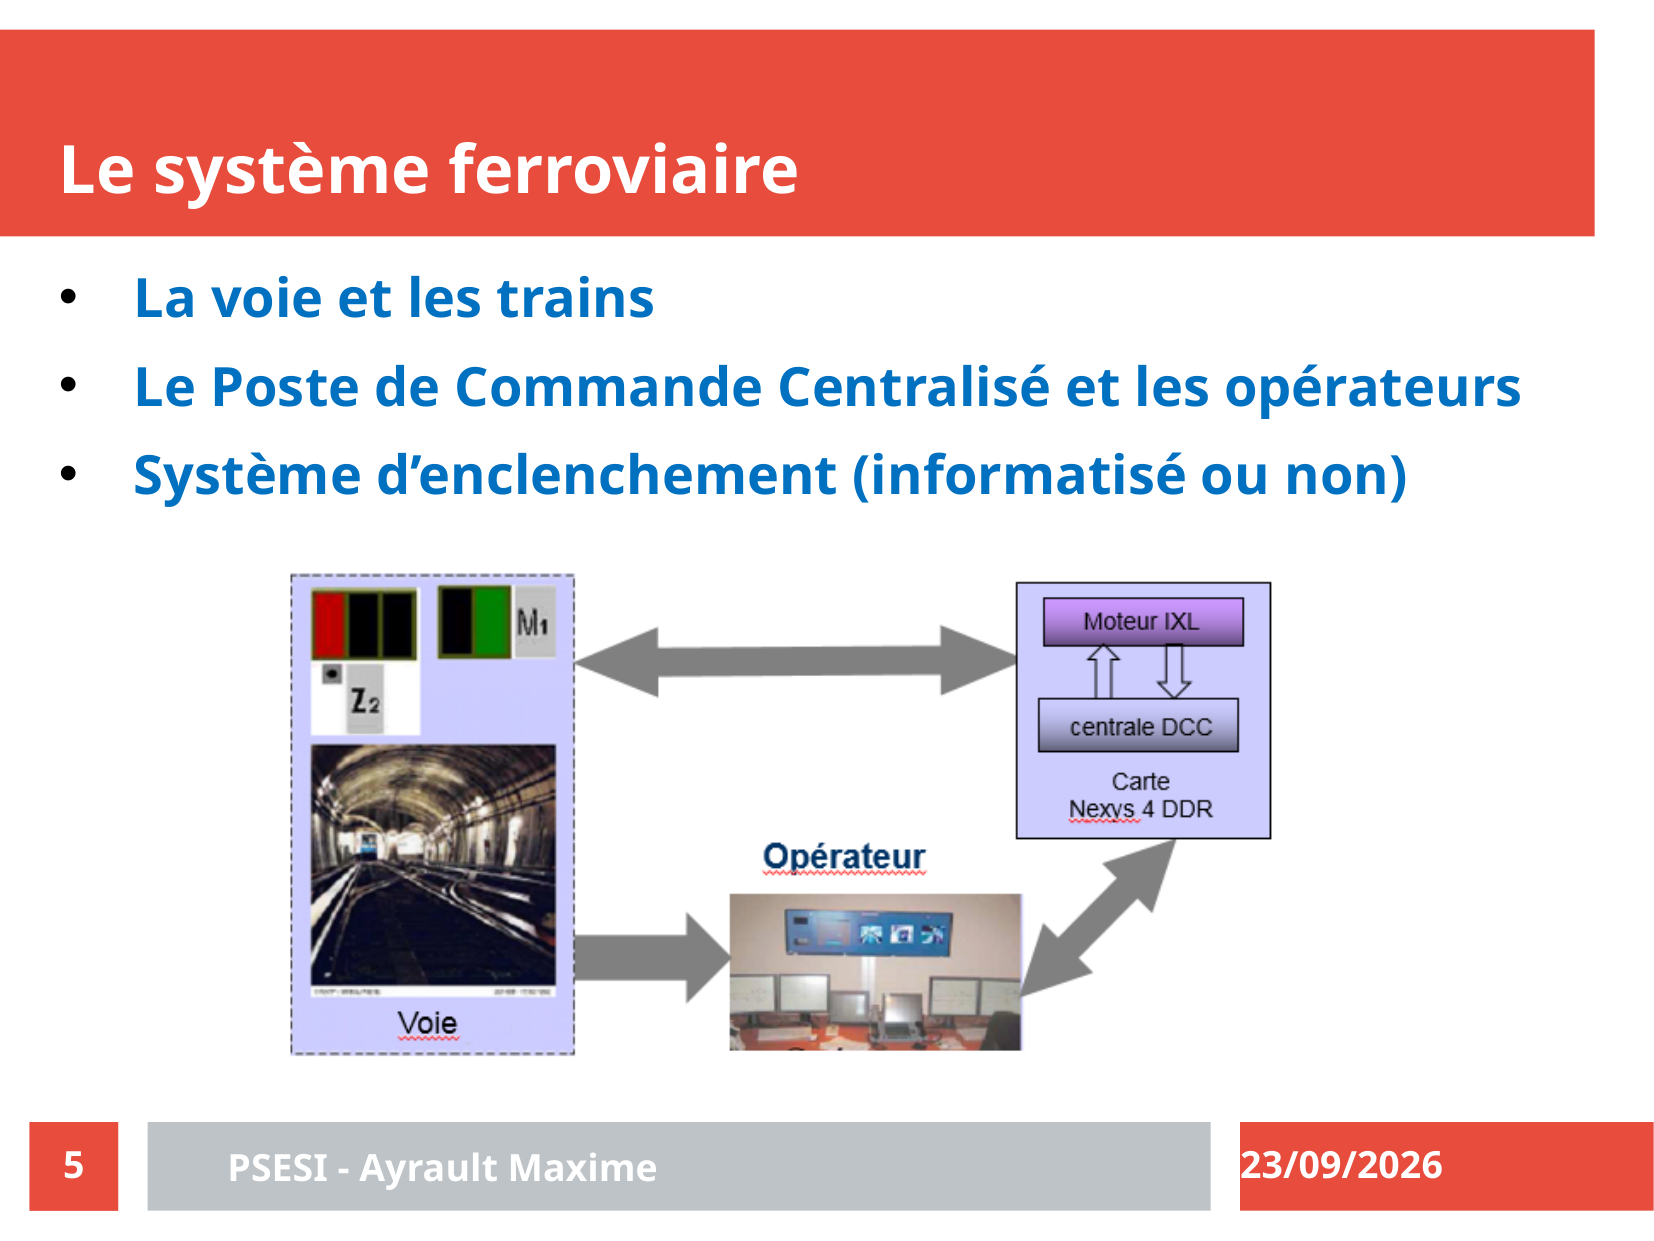

# Le système ferroviaire
La voie et les trains
Le Poste de Commande Centralisé et les opérateurs
Système d’enclenchement (informatisé ou non)
PSESI - Ayrault Maxime